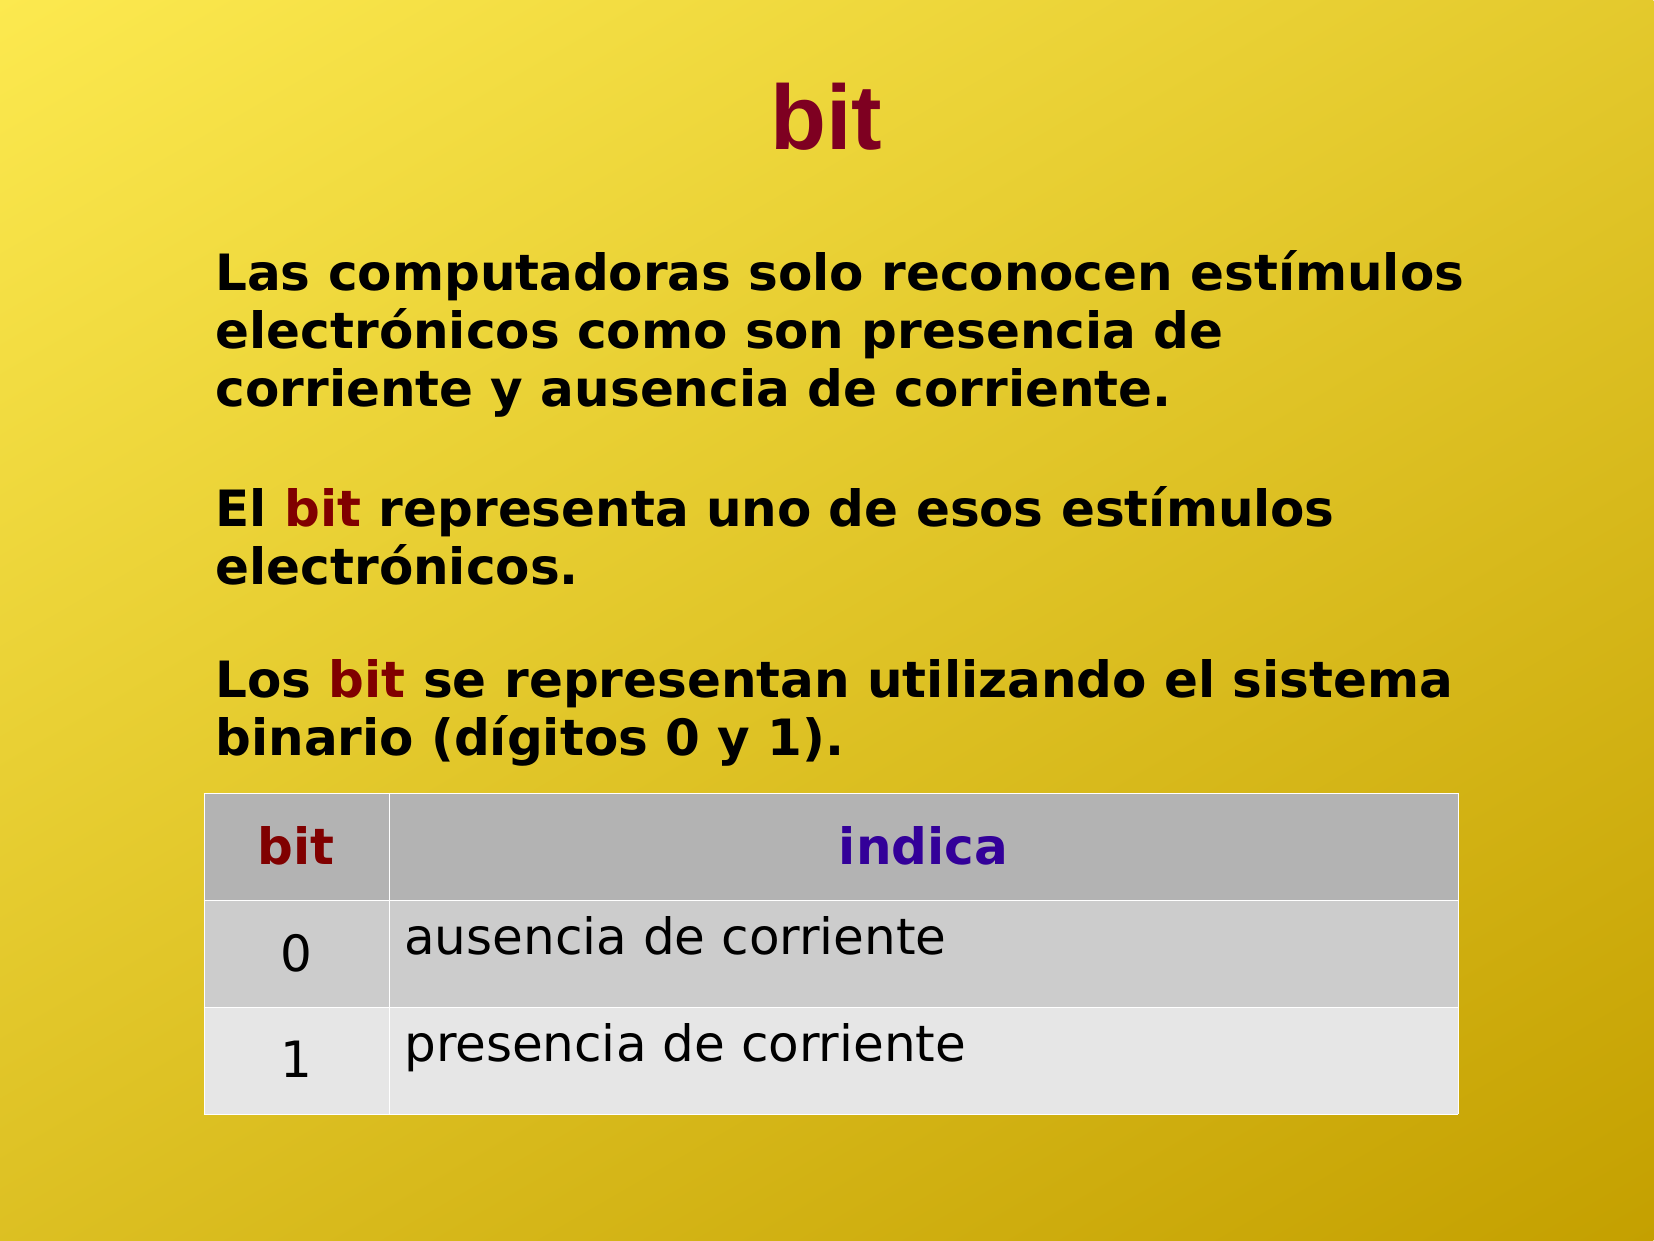

# bit
Las computadoras solo reconocen estímulos electrónicos como son presencia de corriente y ausencia de corriente.
El bit representa uno de esos estímulos electrónicos.
Los bit se representan utilizando el sistema binario (dígitos 0 y 1).
| bit | indica |
| --- | --- |
| 0 | ausencia de corriente |
| 1 | presencia de corriente |